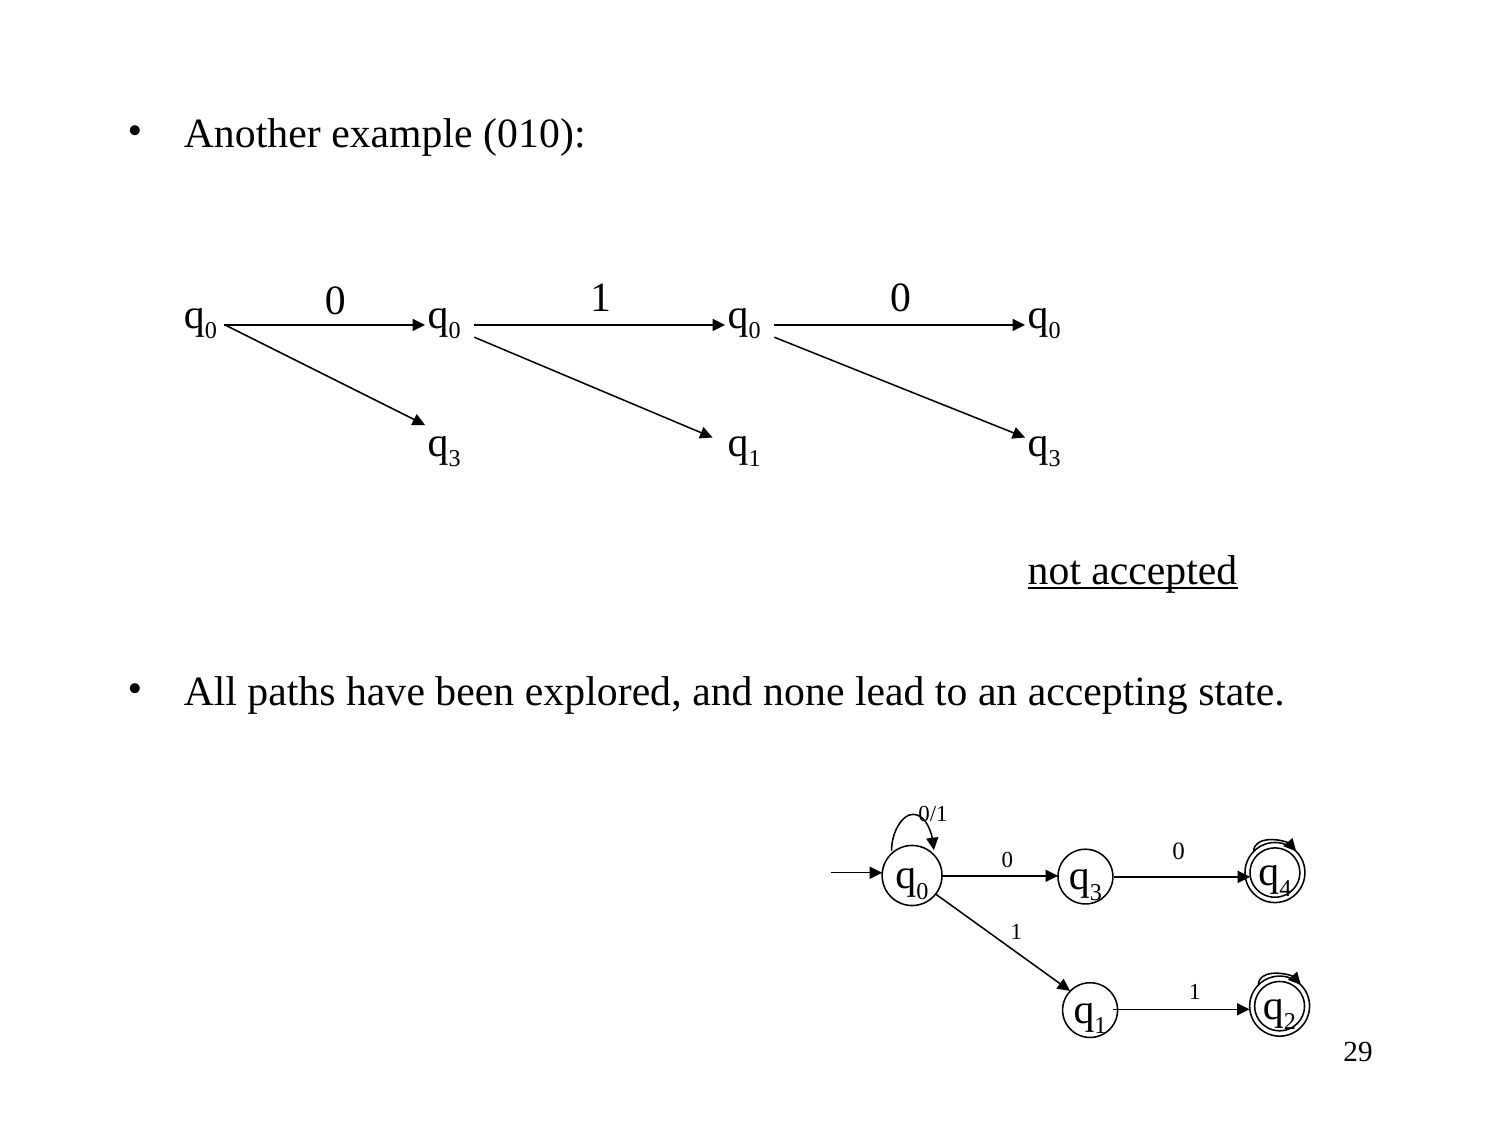

# Another example (010):
	q0		q0		q0		q0
			q3		q1		q3
							not accepted
All paths have been explored, and none lead to an accepting state.
1
0
0
0/1
0
q4
q0
q3
1
q2
q1
1
0